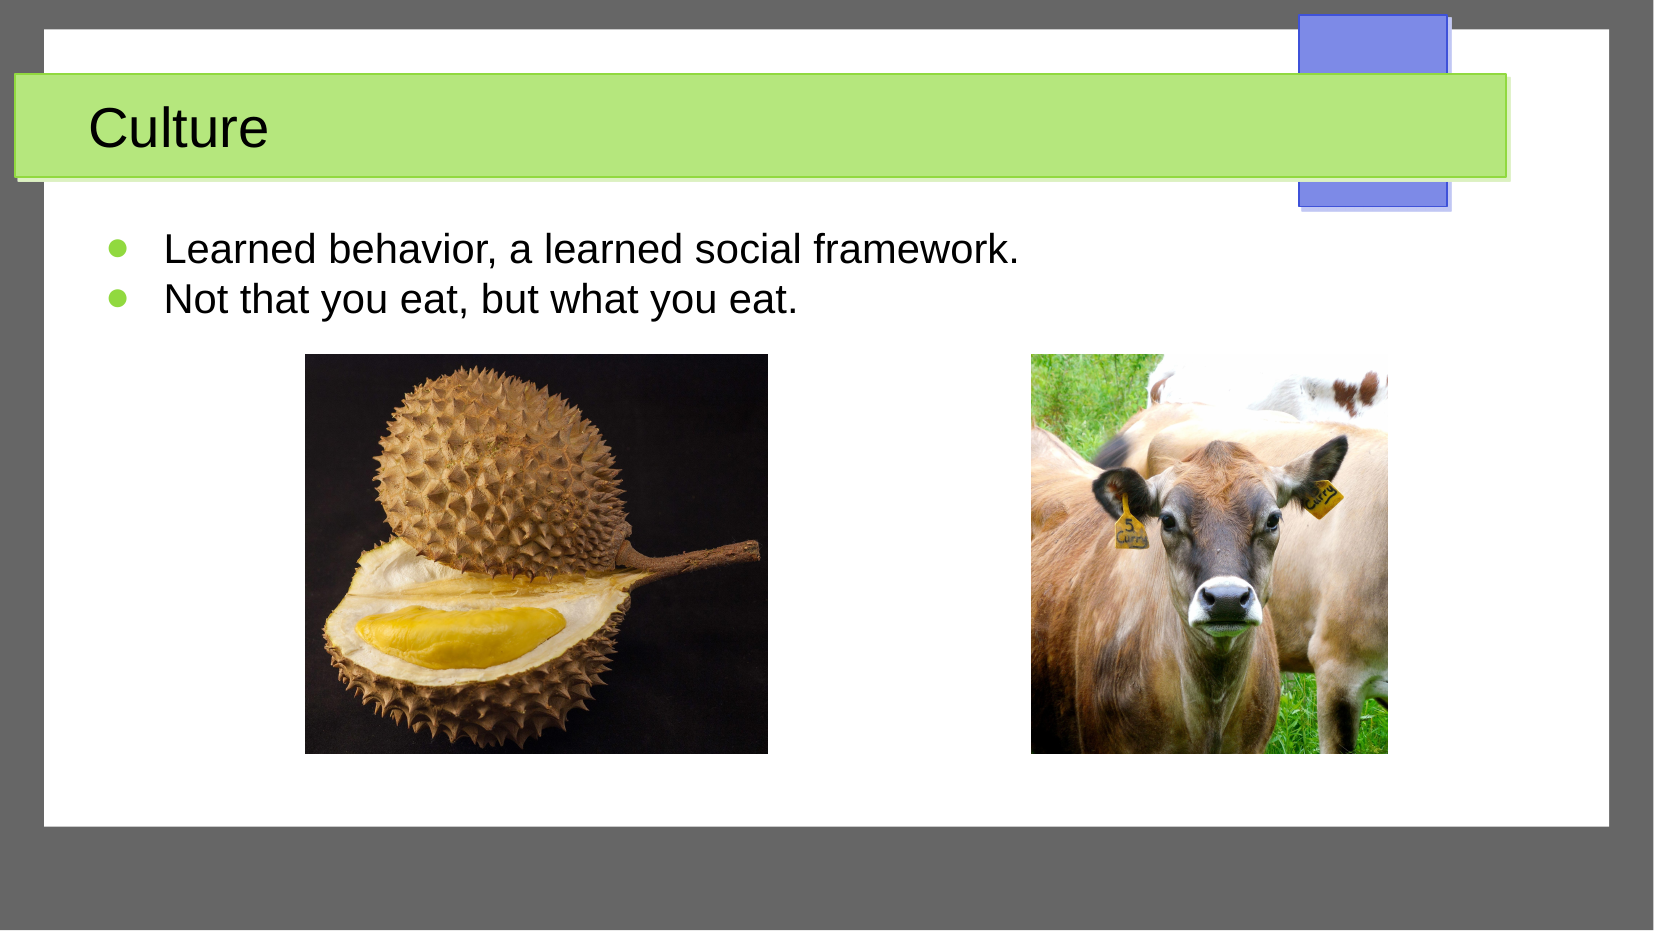

Culture
Learned behavior, a learned social framework.
Not that you eat, but what you eat.